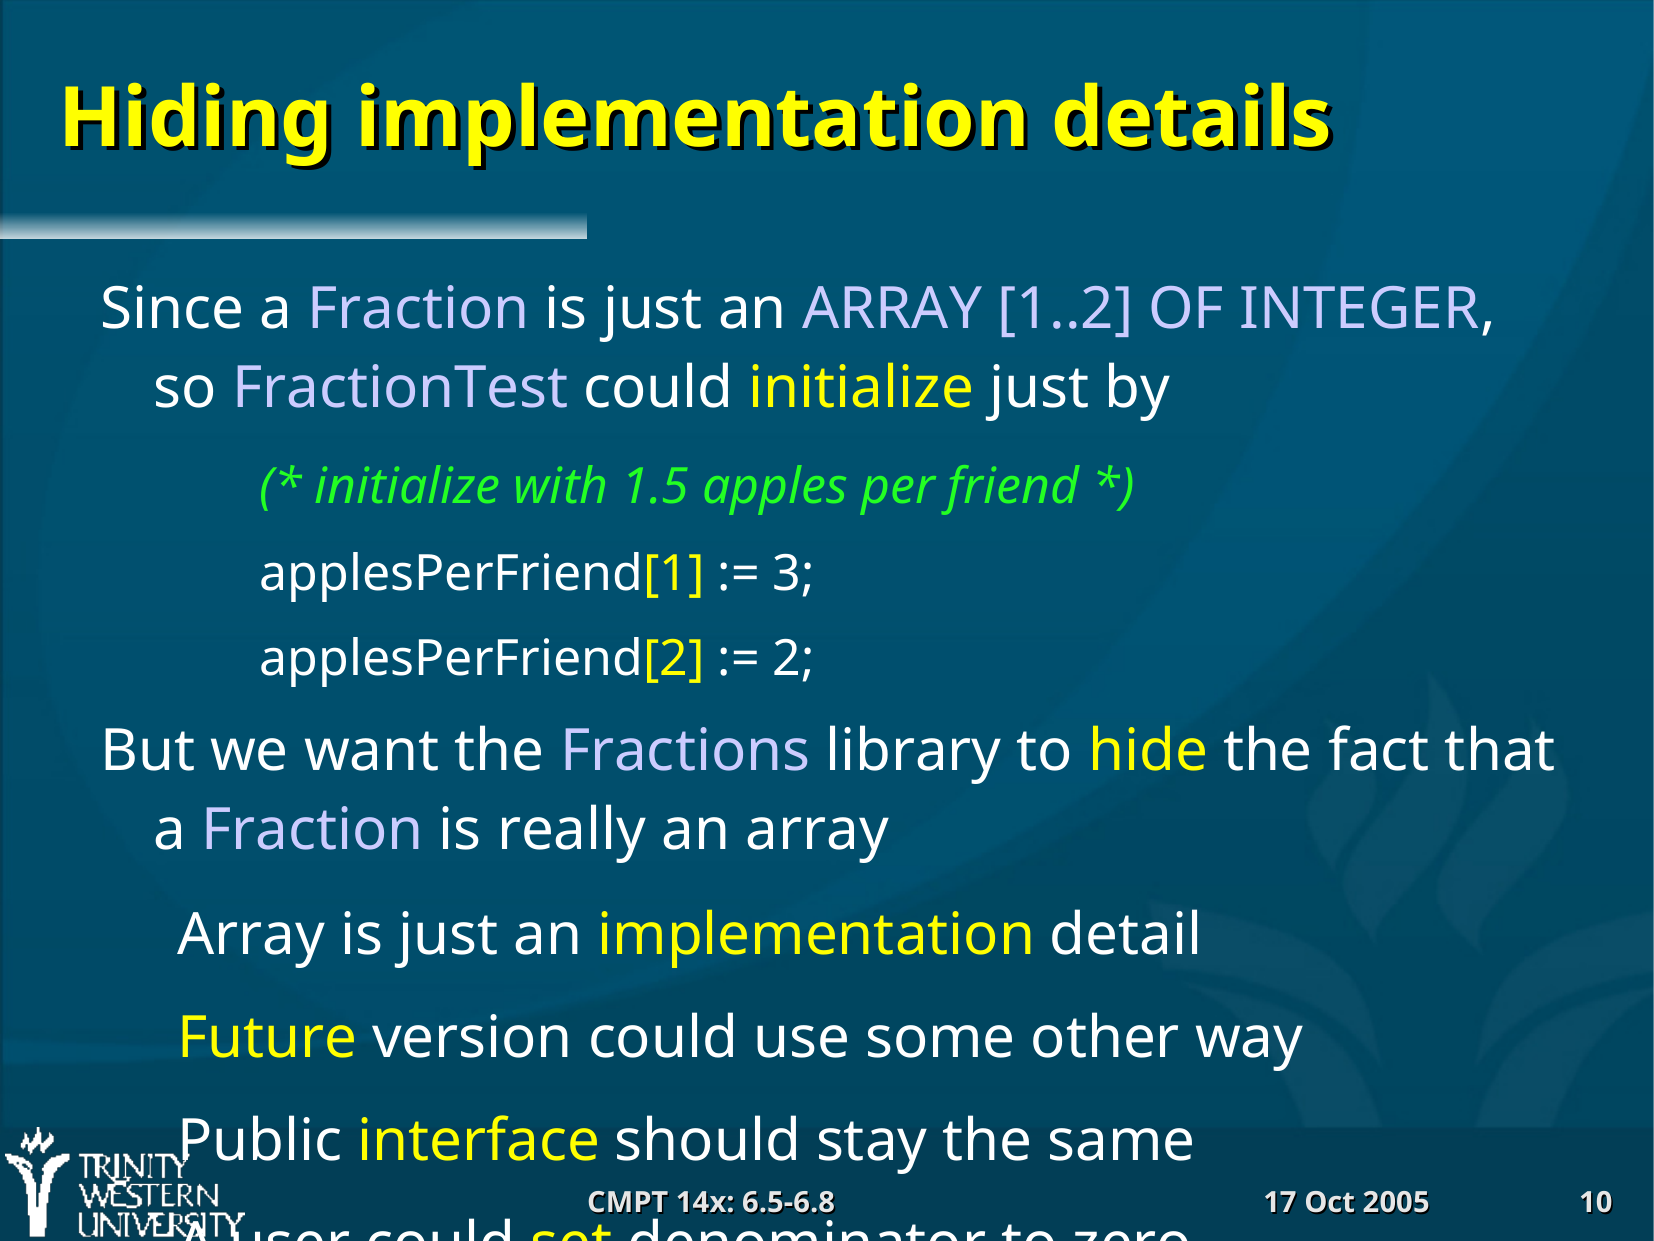

# Hiding implementation details
Since a Fraction is just an ARRAY [1..2] OF INTEGER, so FractionTest could initialize just by
(* initialize with 1.5 apples per friend *)
applesPerFriend[1] := 3;
applesPerFriend[2] := 2;
But we want the Fractions library to hide the fact that a Fraction is really an array
Array is just an implementation detail
Future version could use some other way
Public interface should stay the same
A user could set denominator to zero
CMPT 14x: 6.5-6.8
17 Oct 2005
10